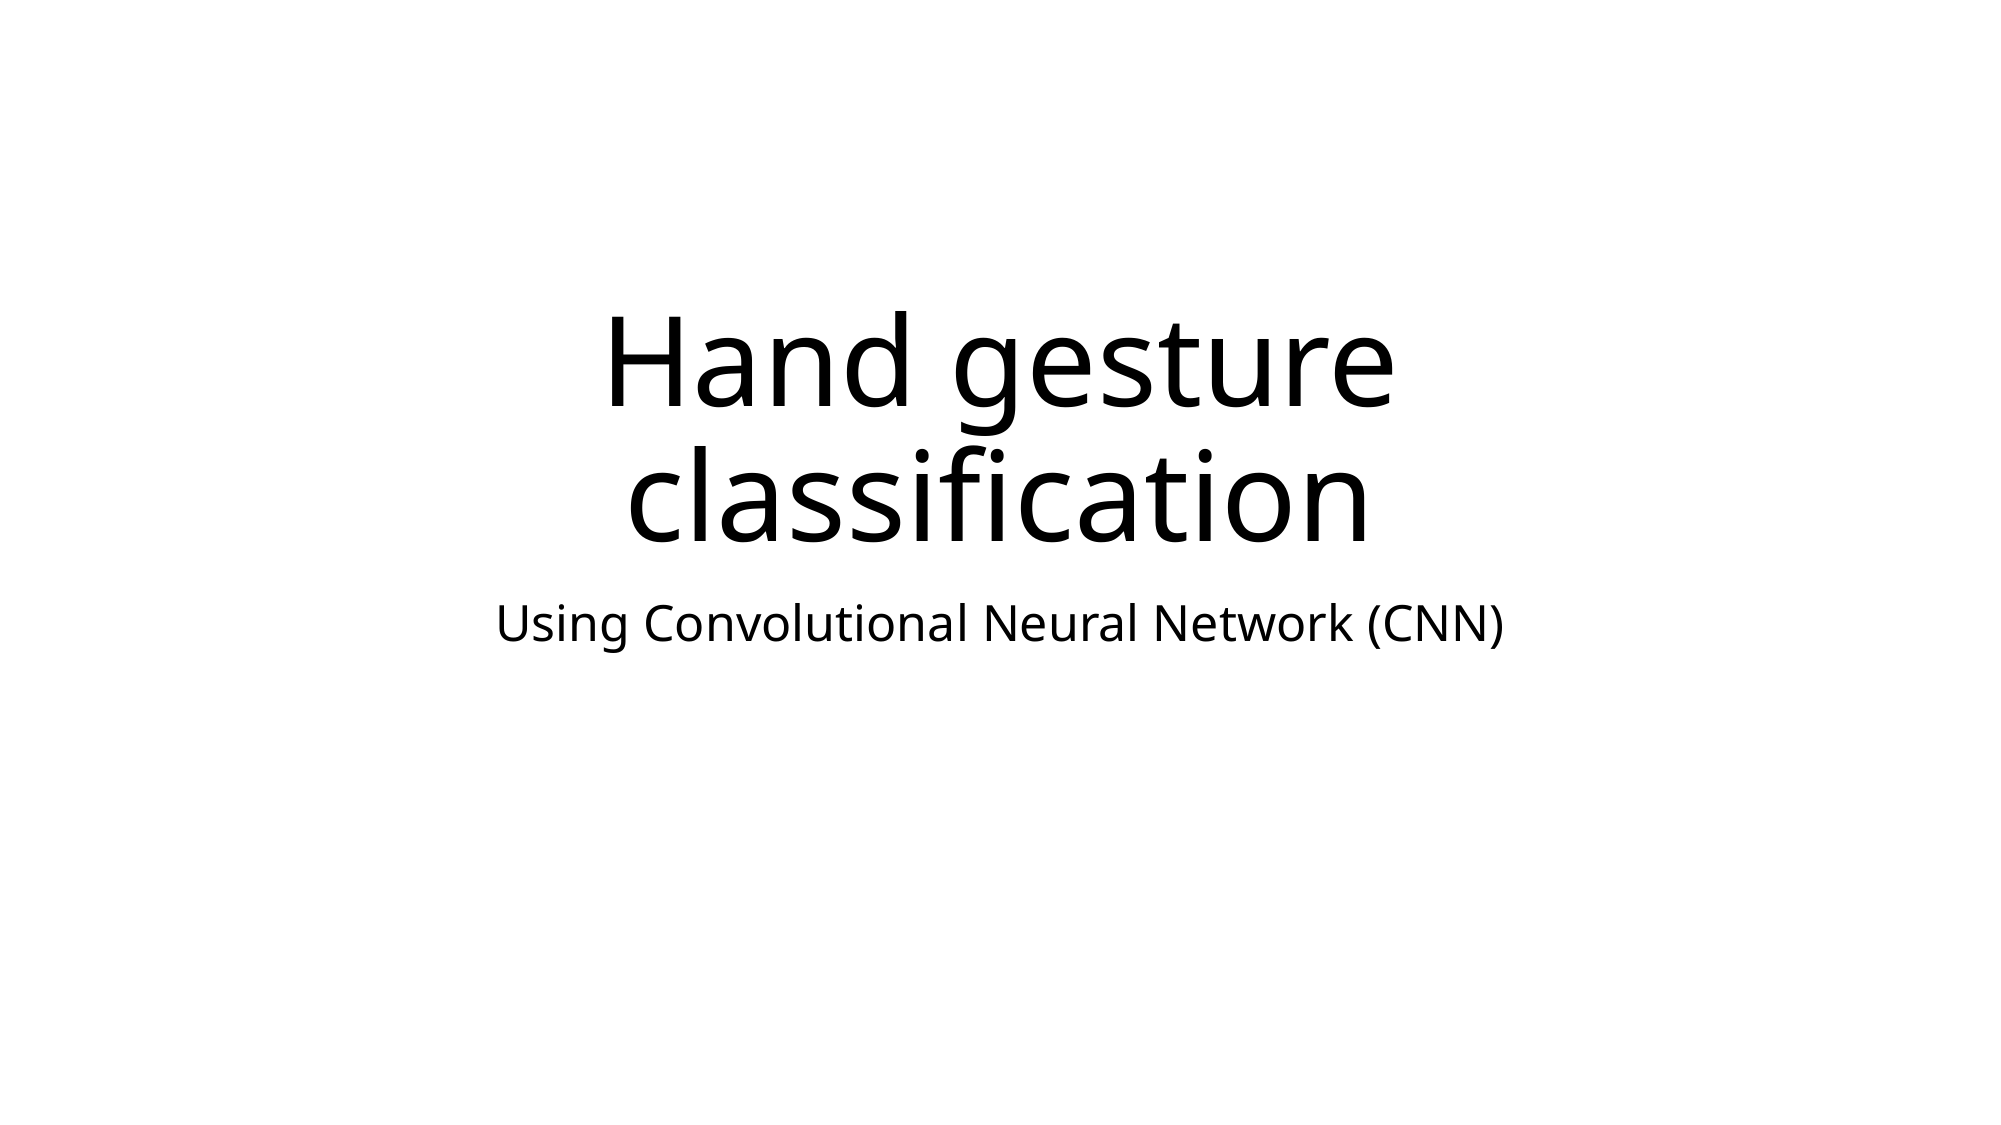

# Hand gesture classification
Using Convolutional Neural Network (CNN)